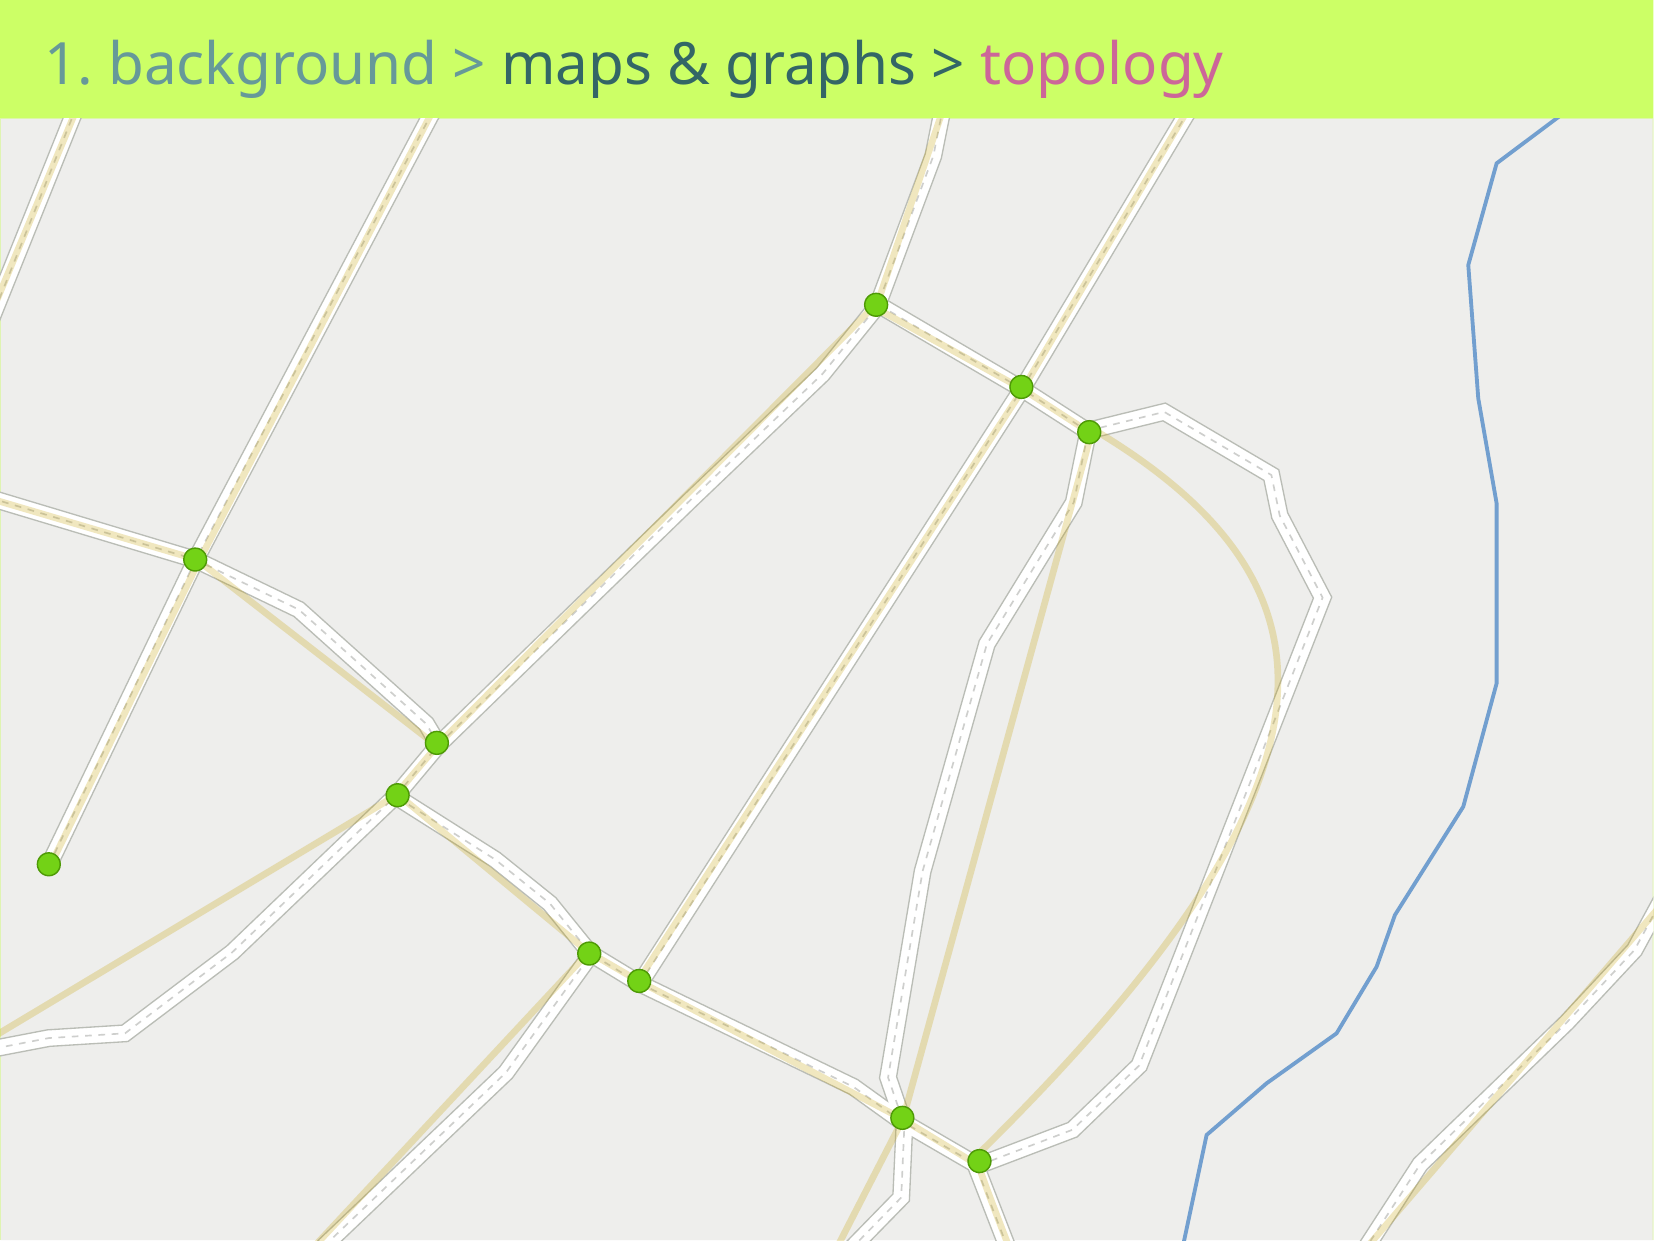

1. background > maps & graphs > topology